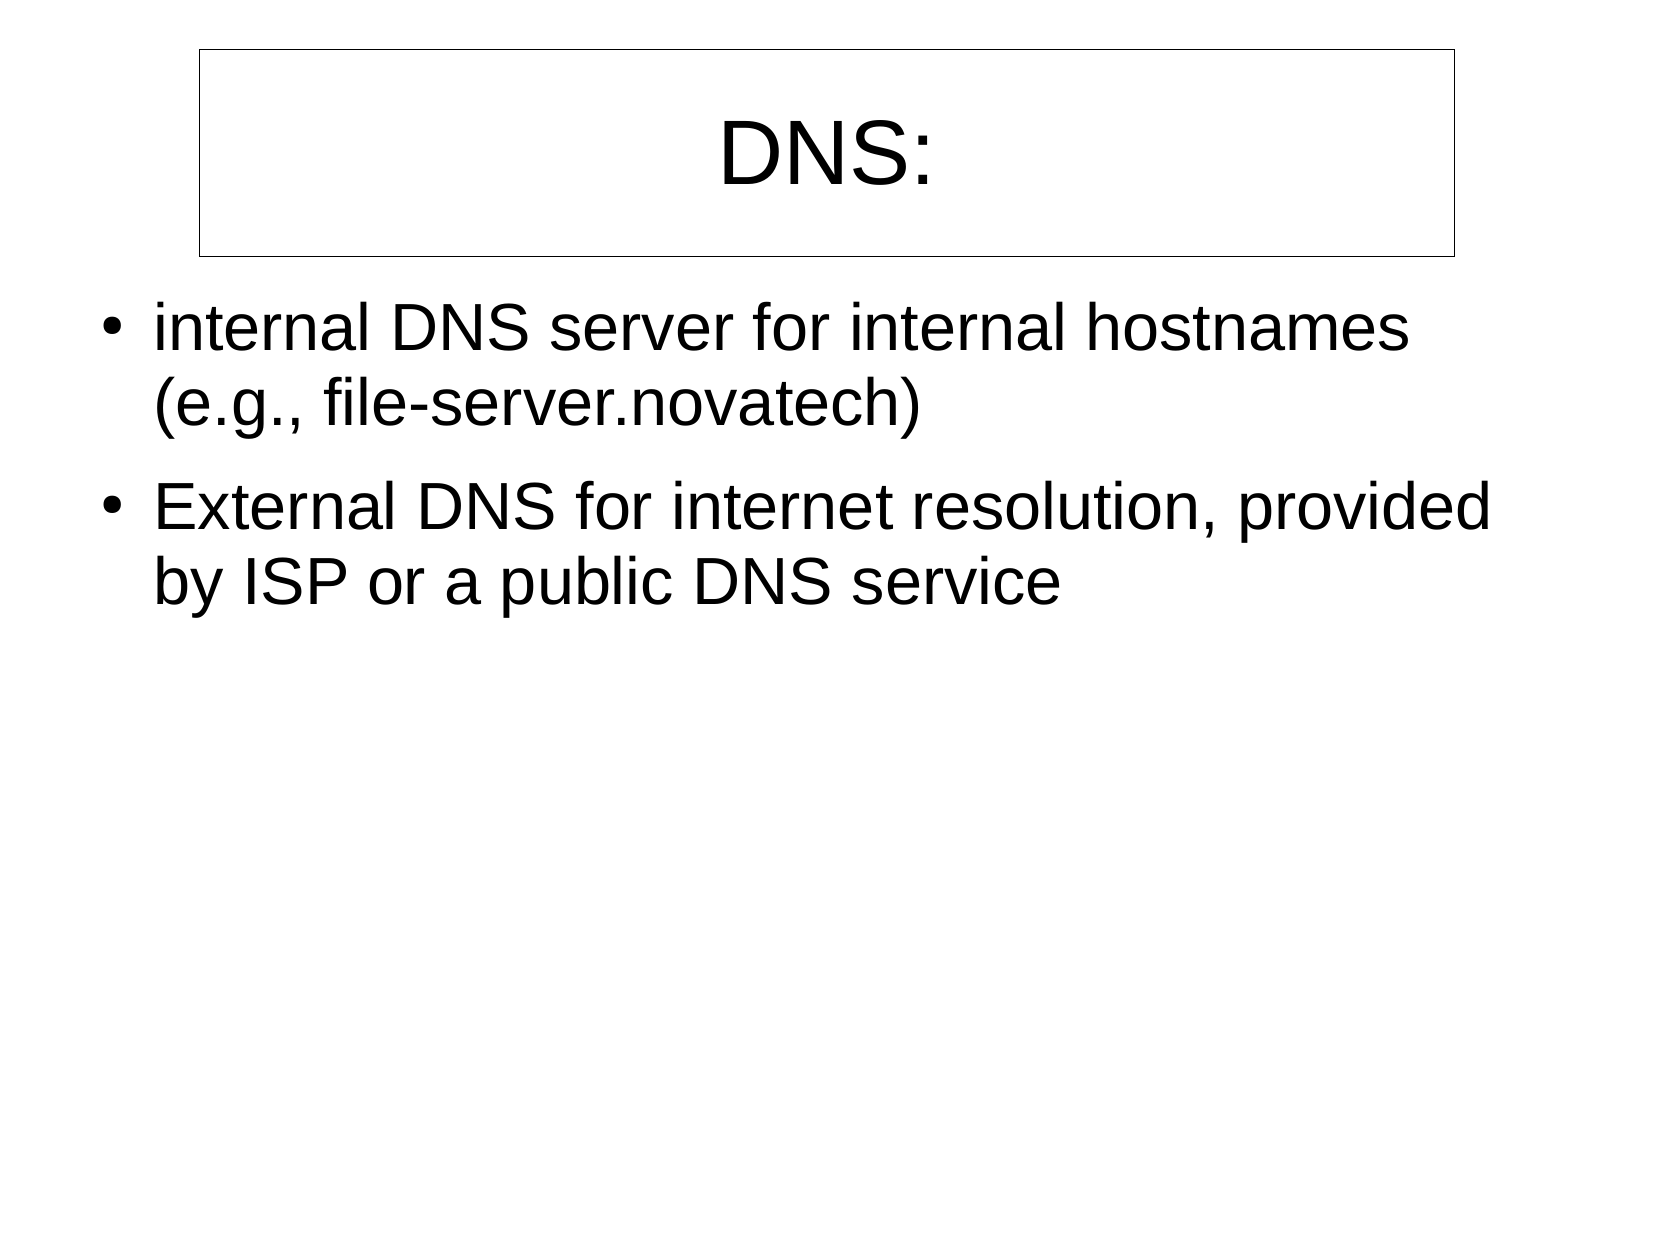

# DNS:
internal DNS server for internal hostnames (e.g., file-server.novatech)
External DNS for internet resolution, provided by ISP or a public DNS service